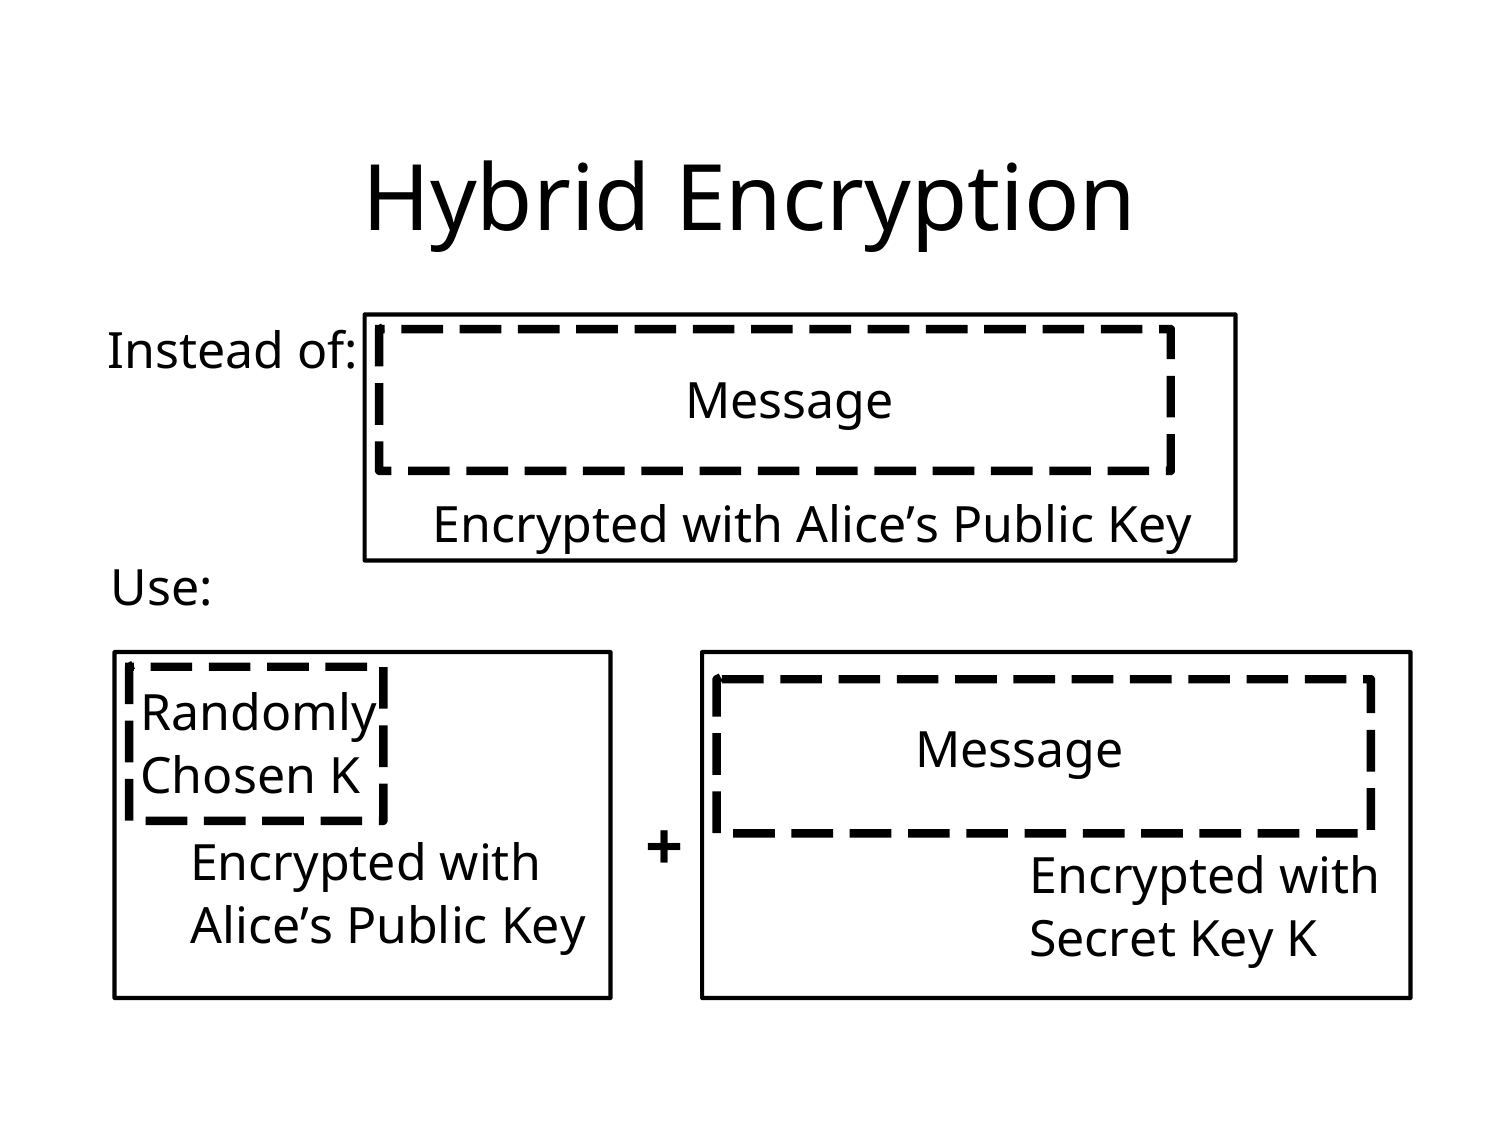

# Hybrid Encryption
Instead of:
Message
Message
Encrypted with Alice’s Public Key
Use:
Randomly
Chosen K
Message
+
Encrypted with
Alice’s Public Key
Encrypted with
Secret Key K